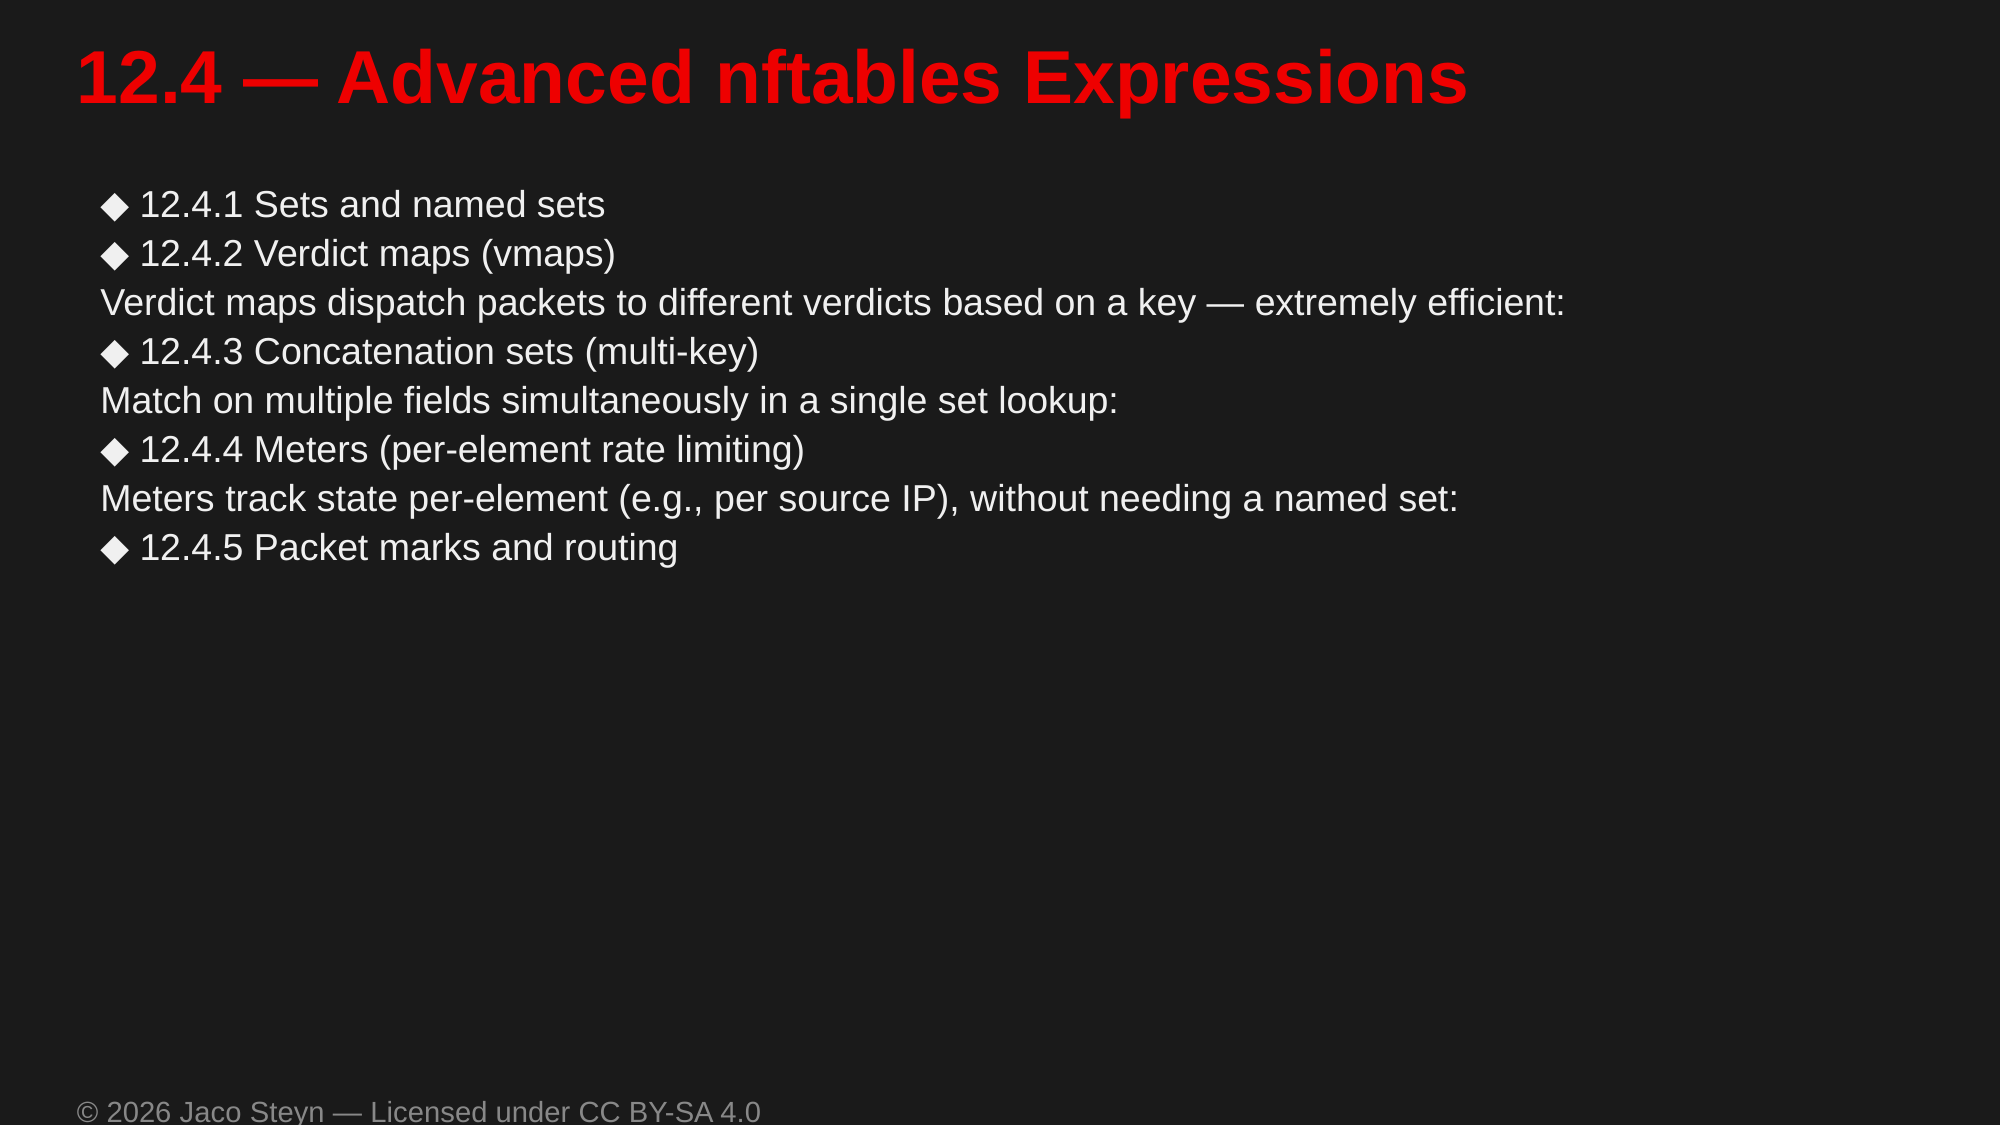

12.4 — Advanced nftables Expressions
◆ 12.4.1 Sets and named sets
◆ 12.4.2 Verdict maps (vmaps)
Verdict maps dispatch packets to different verdicts based on a key — extremely efficient:
◆ 12.4.3 Concatenation sets (multi-key)
Match on multiple fields simultaneously in a single set lookup:
◆ 12.4.4 Meters (per-element rate limiting)
Meters track state per-element (e.g., per source IP), without needing a named set:
◆ 12.4.5 Packet marks and routing
© 2026 Jaco Steyn — Licensed under CC BY-SA 4.0